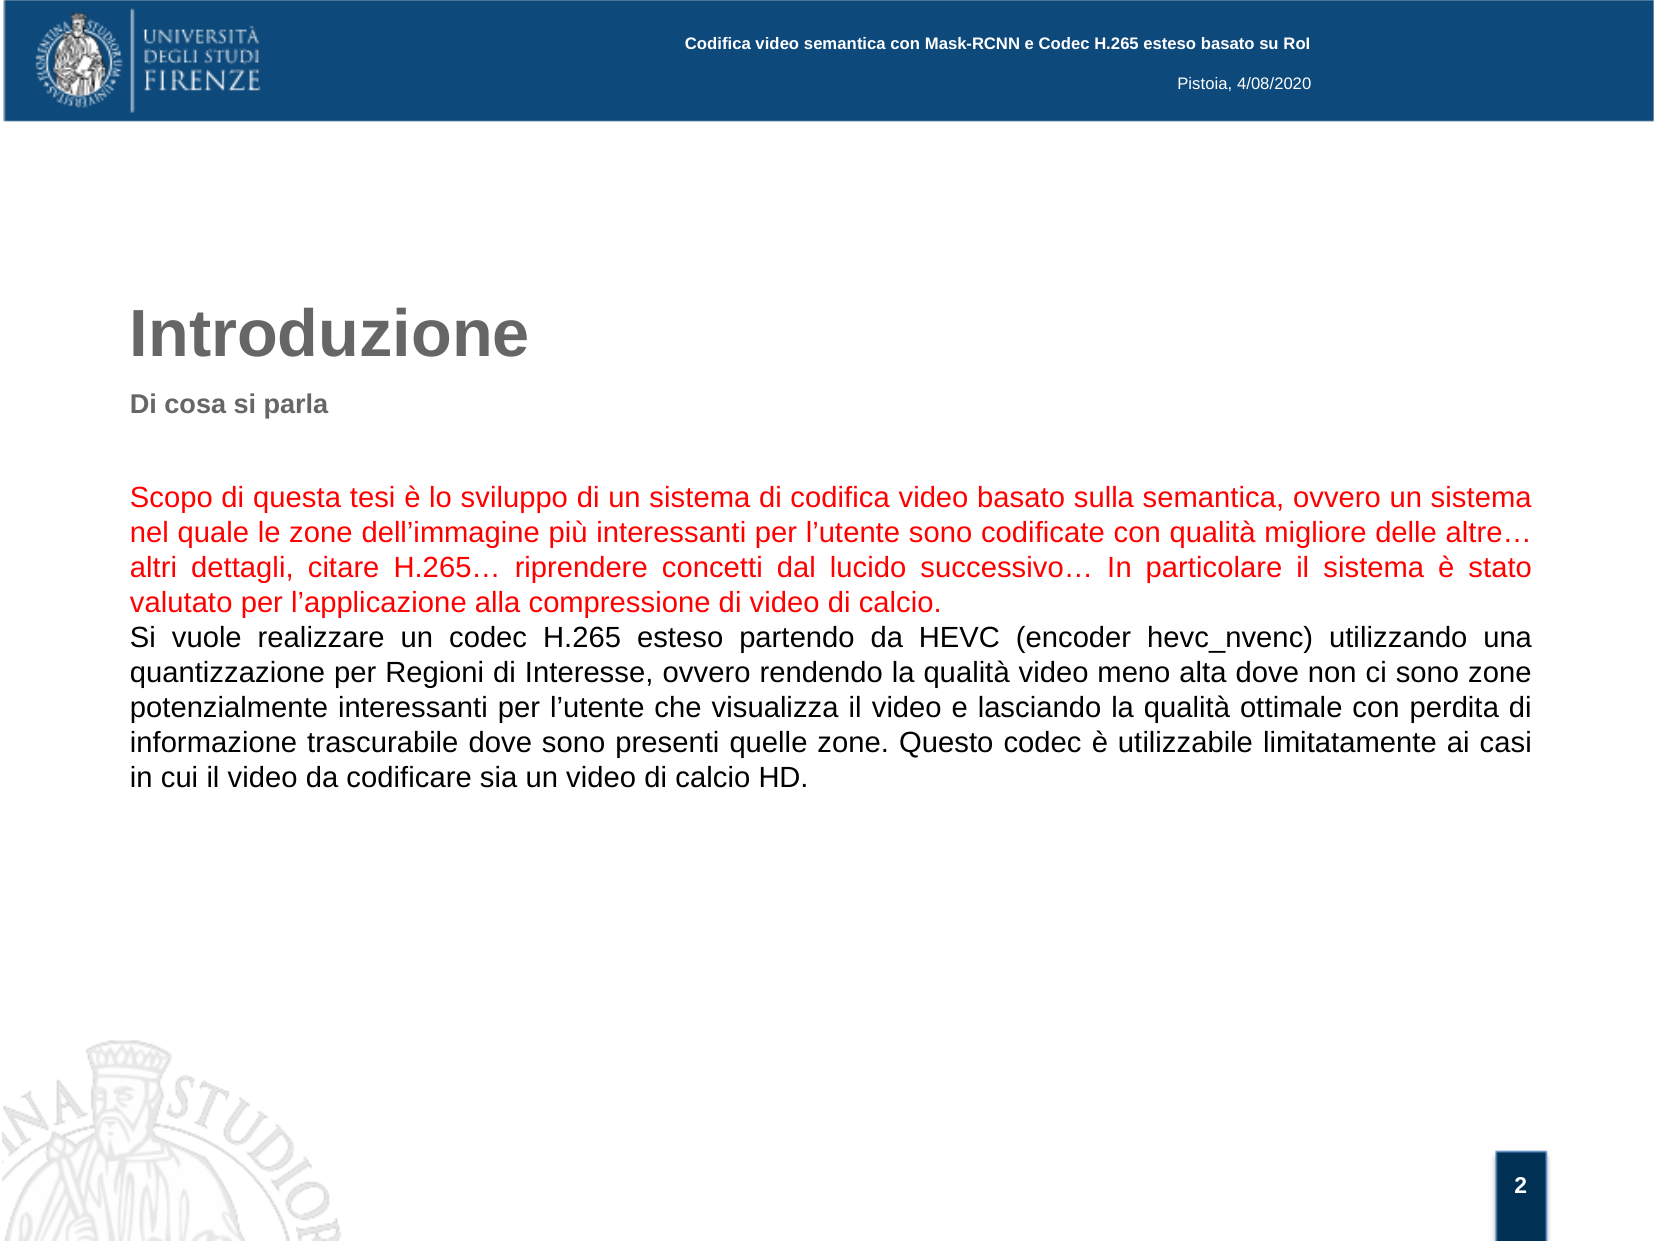

Codifica video semantica con Mask-RCNN e Codec H.265 esteso basato su RoI
Pistoia, 4/08/2020
Introduzione
Di cosa si parla
Scopo di questa tesi è lo sviluppo di un sistema di codifica video basato sulla semantica, ovvero un sistema nel quale le zone dell’immagine più interessanti per l’utente sono codificate con qualità migliore delle altre… altri dettagli, citare H.265… riprendere concetti dal lucido successivo… In particolare il sistema è stato valutato per l’applicazione alla compressione di video di calcio.
Si vuole realizzare un codec H.265 esteso partendo da HEVC (encoder hevc_nvenc) utilizzando una quantizzazione per Regioni di Interesse, ovvero rendendo la qualità video meno alta dove non ci sono zone potenzialmente interessanti per l’utente che visualizza il video e lasciando la qualità ottimale con perdita di informazione trascurabile dove sono presenti quelle zone. Questo codec è utilizzabile limitatamente ai casi in cui il video da codificare sia un video di calcio HD.
2